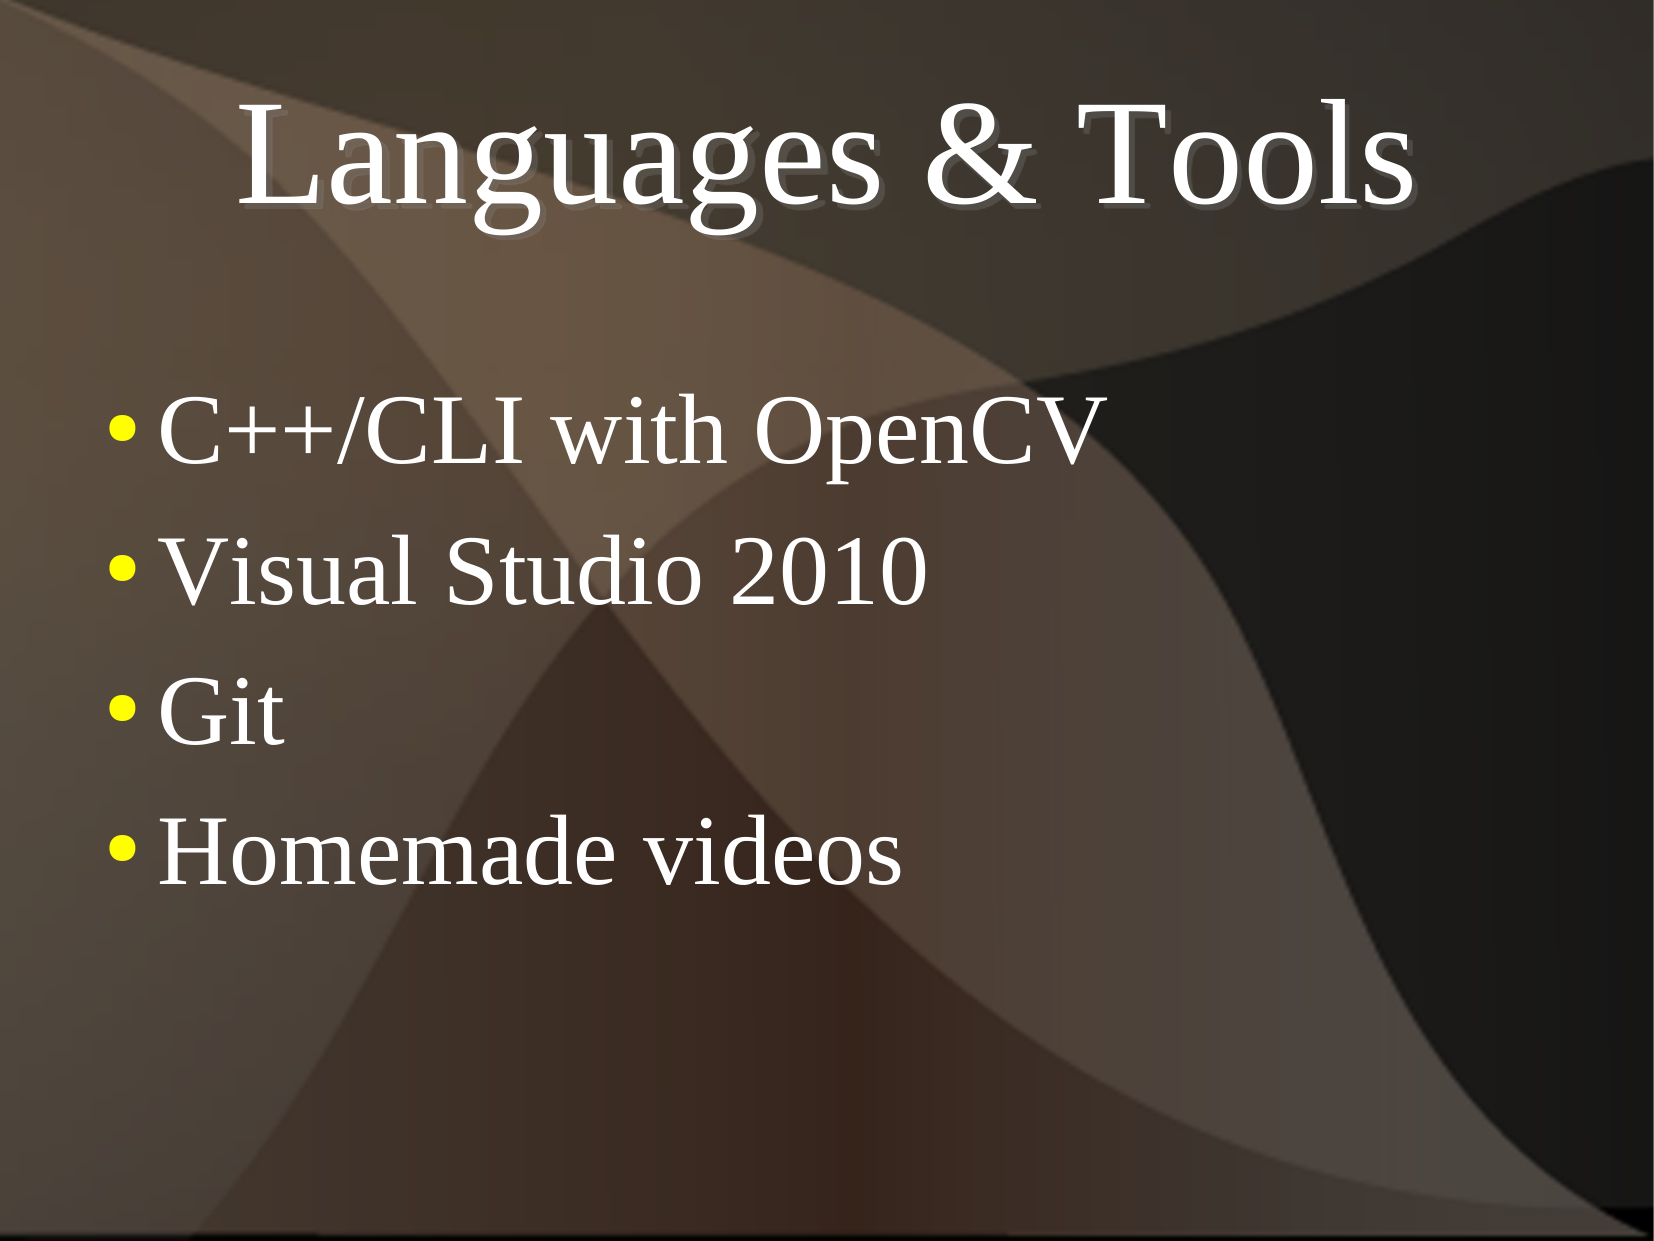

# Languages & Tools
C++/CLI with OpenCV
Visual Studio 2010
Git
Homemade videos